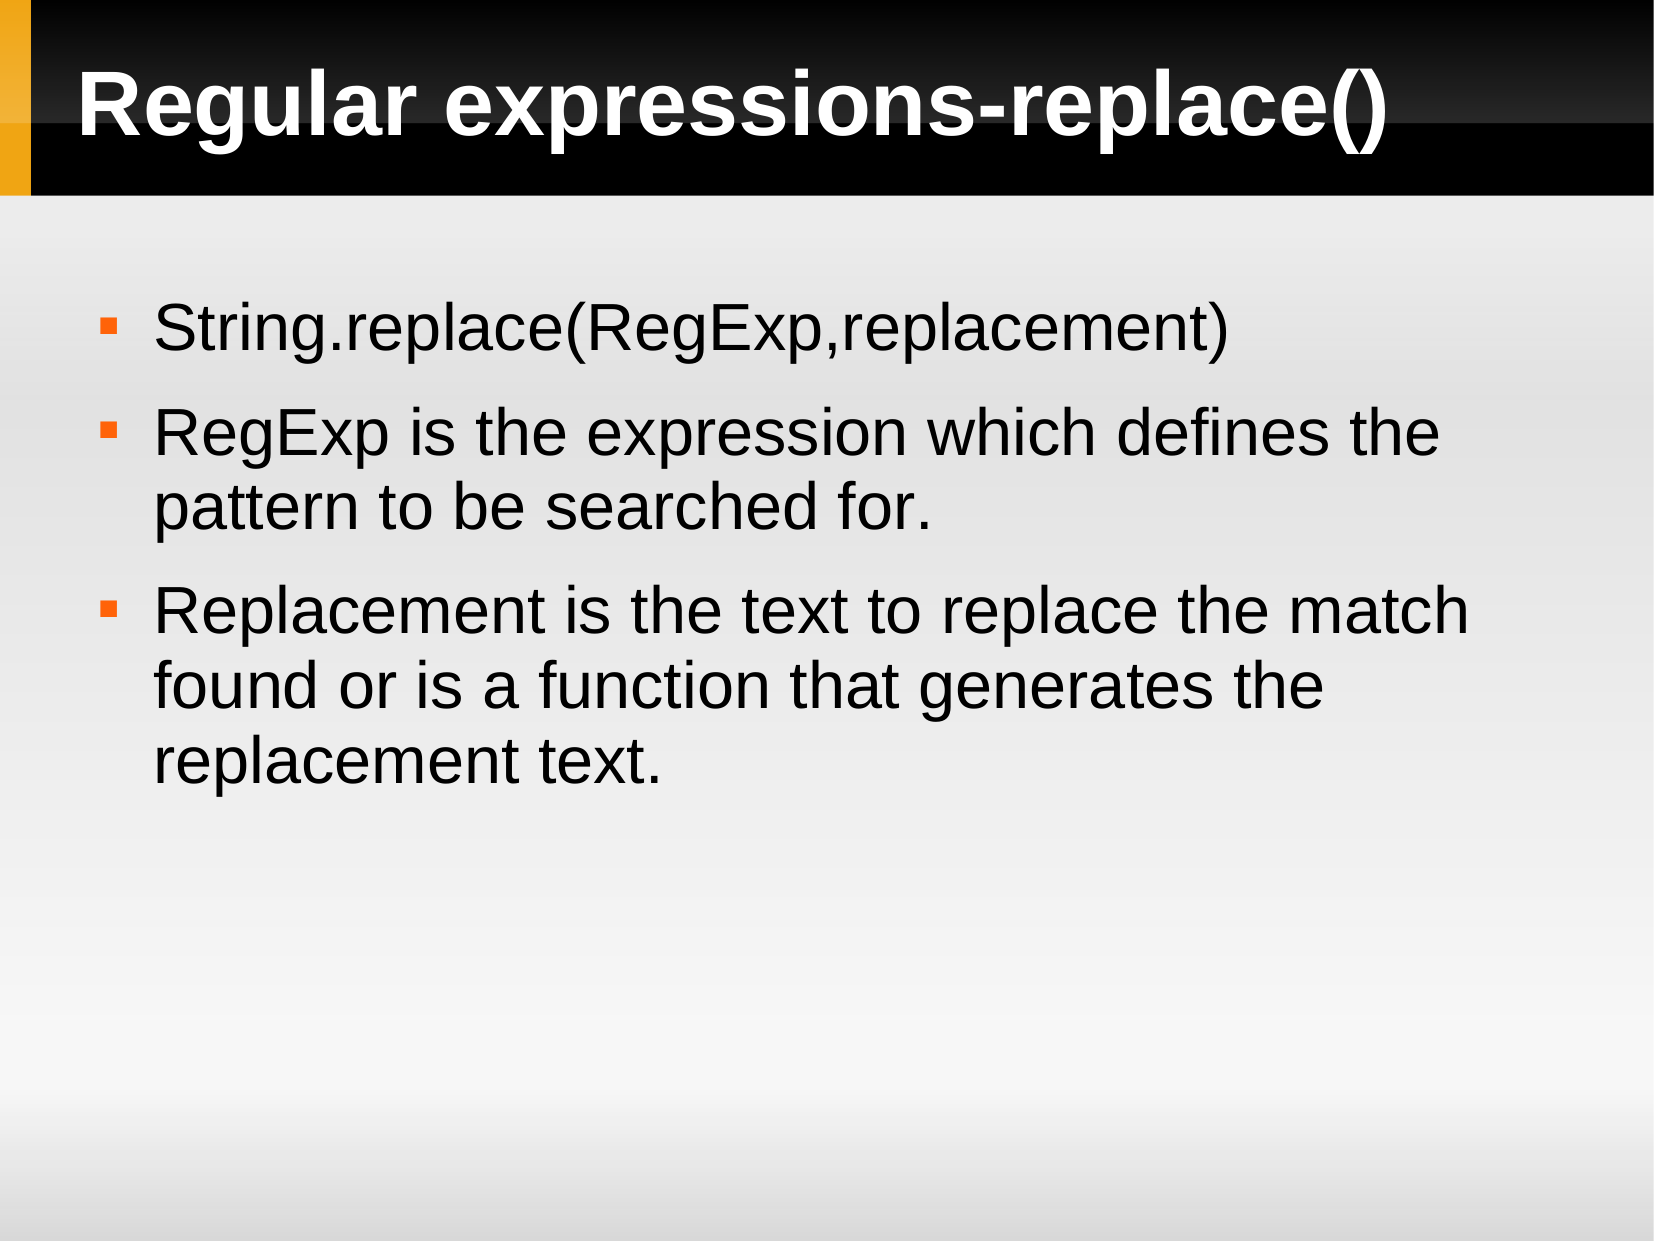

# Regular expressions-replace()
String.replace(RegExp,replacement)
RegExp is the expression which defines the pattern to be searched for.
Replacement is the text to replace the match found or is a function that generates the replacement text.